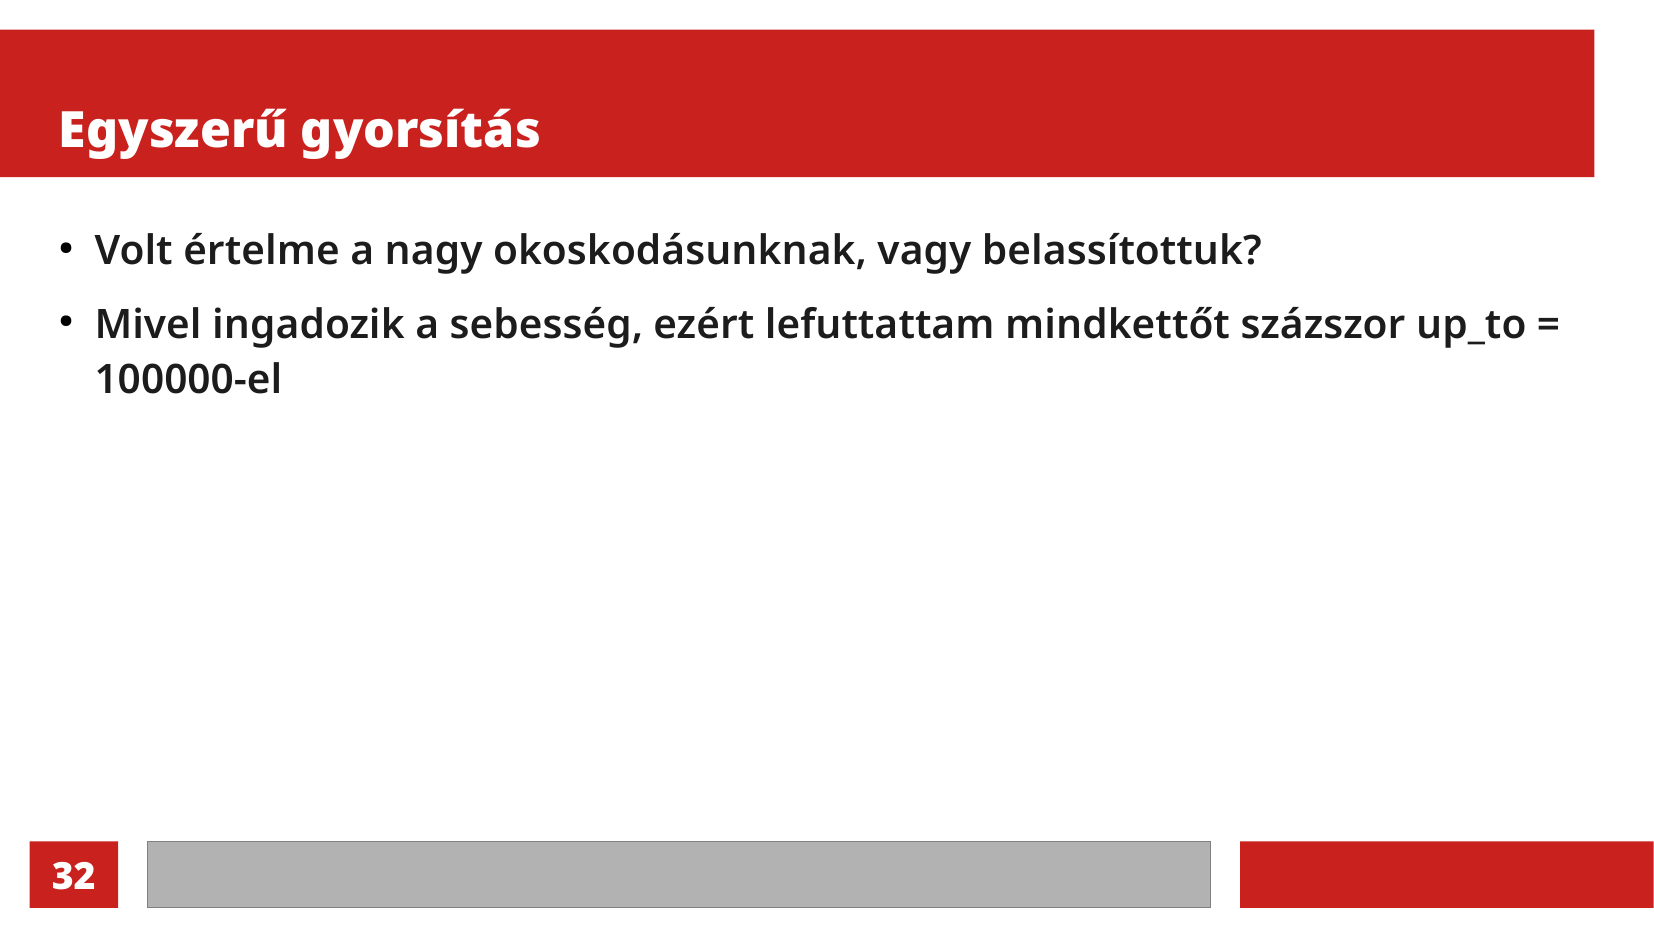

# Egyszerű gyorsítás
Volt értelme a nagy okoskodásunknak, vagy belassítottuk?
Mivel ingadozik a sebesség, ezért lefuttattam mindkettőt százszor up_to = 100000-el
32